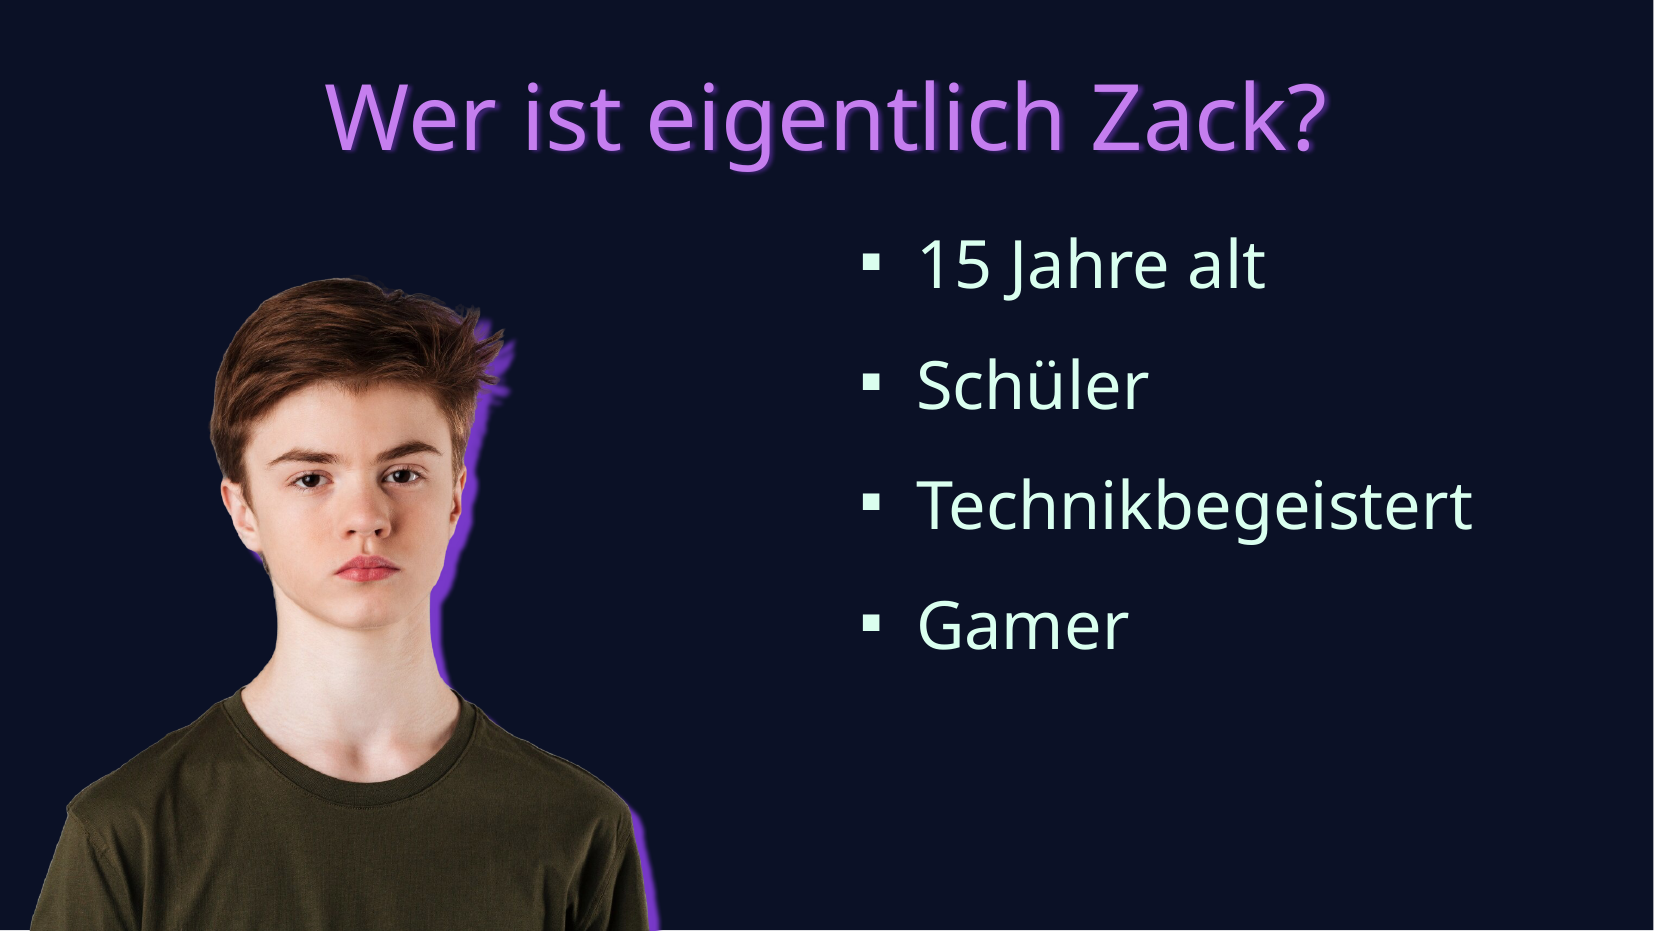

# Wer ist eigentlich Zack?
15 Jahre alt
Schüler
Technikbegeistert
Gamer